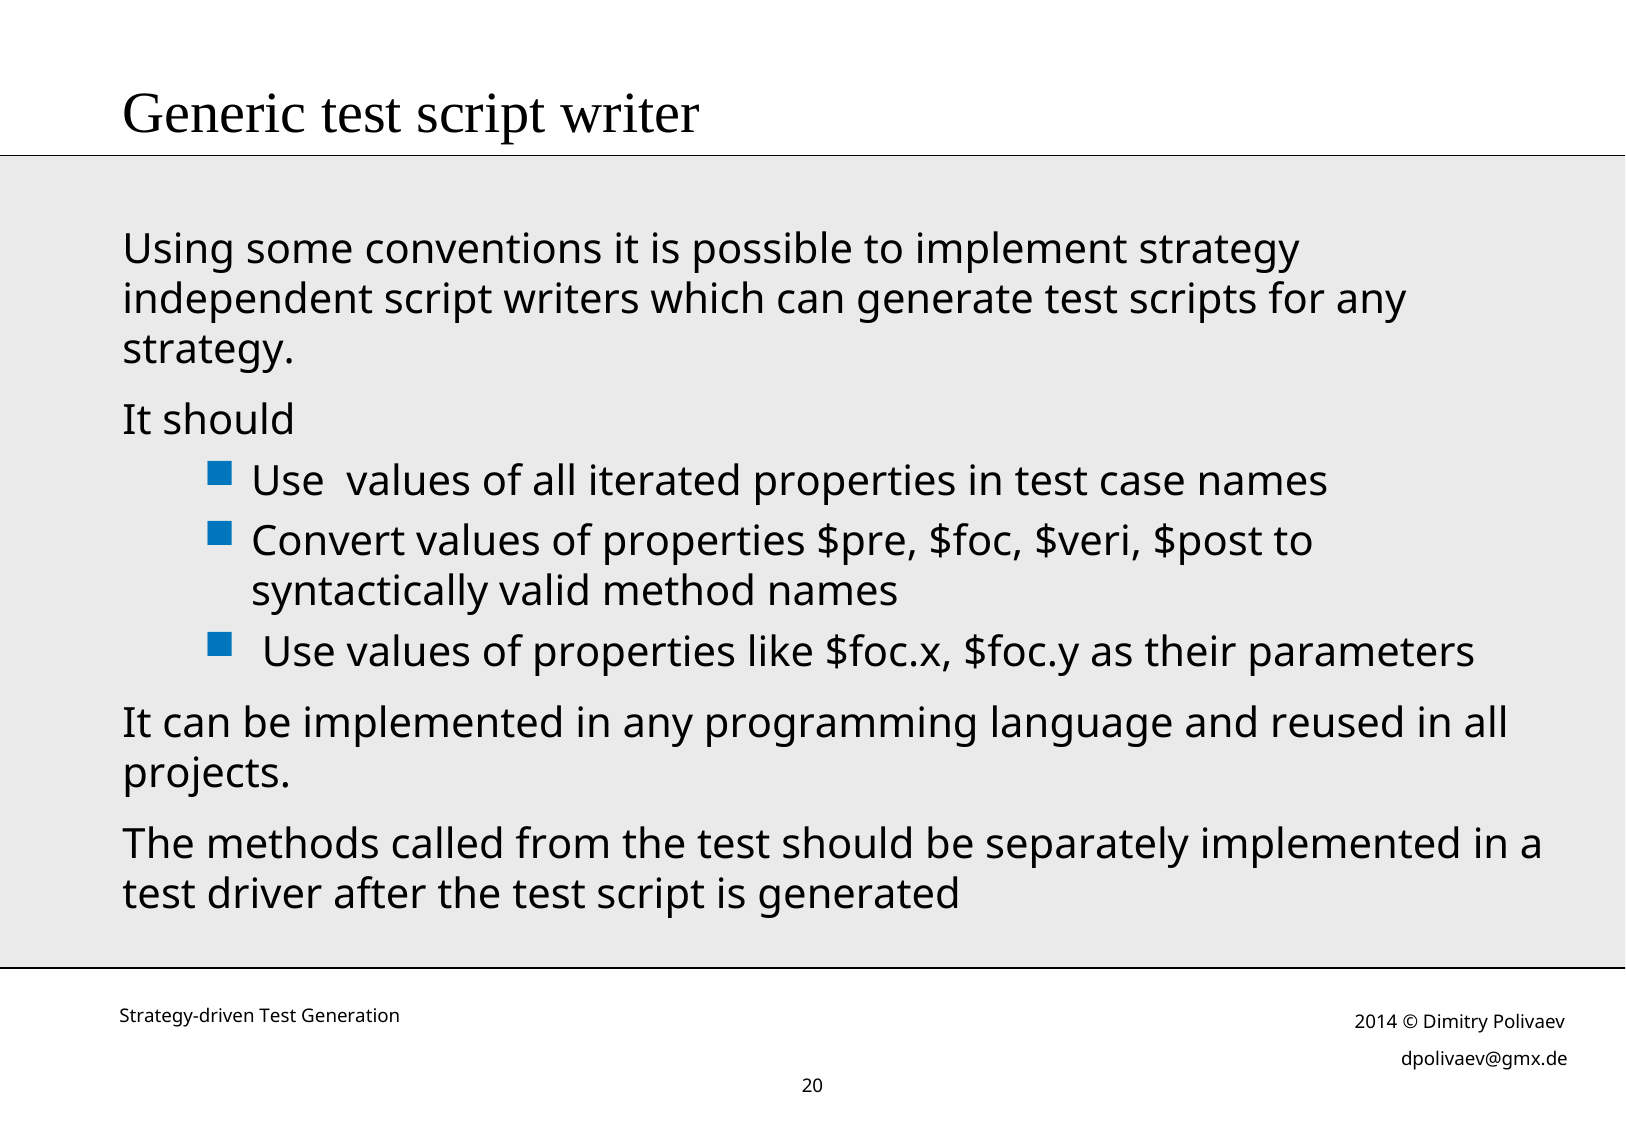

# Generic test script writer
Using some conventions it is possible to implement strategy independent script writers which can generate test scripts for any strategy.
It should
Use values of all iterated properties in test case names
Convert values of properties $pre, $foc, $veri, $post to syntactically valid method names
 Use values of properties like $foc.x, $foc.y as their parameters
It can be implemented in any programming language and reused in all projects.
The methods called from the test should be separately implemented in a test driver after the test script is generated